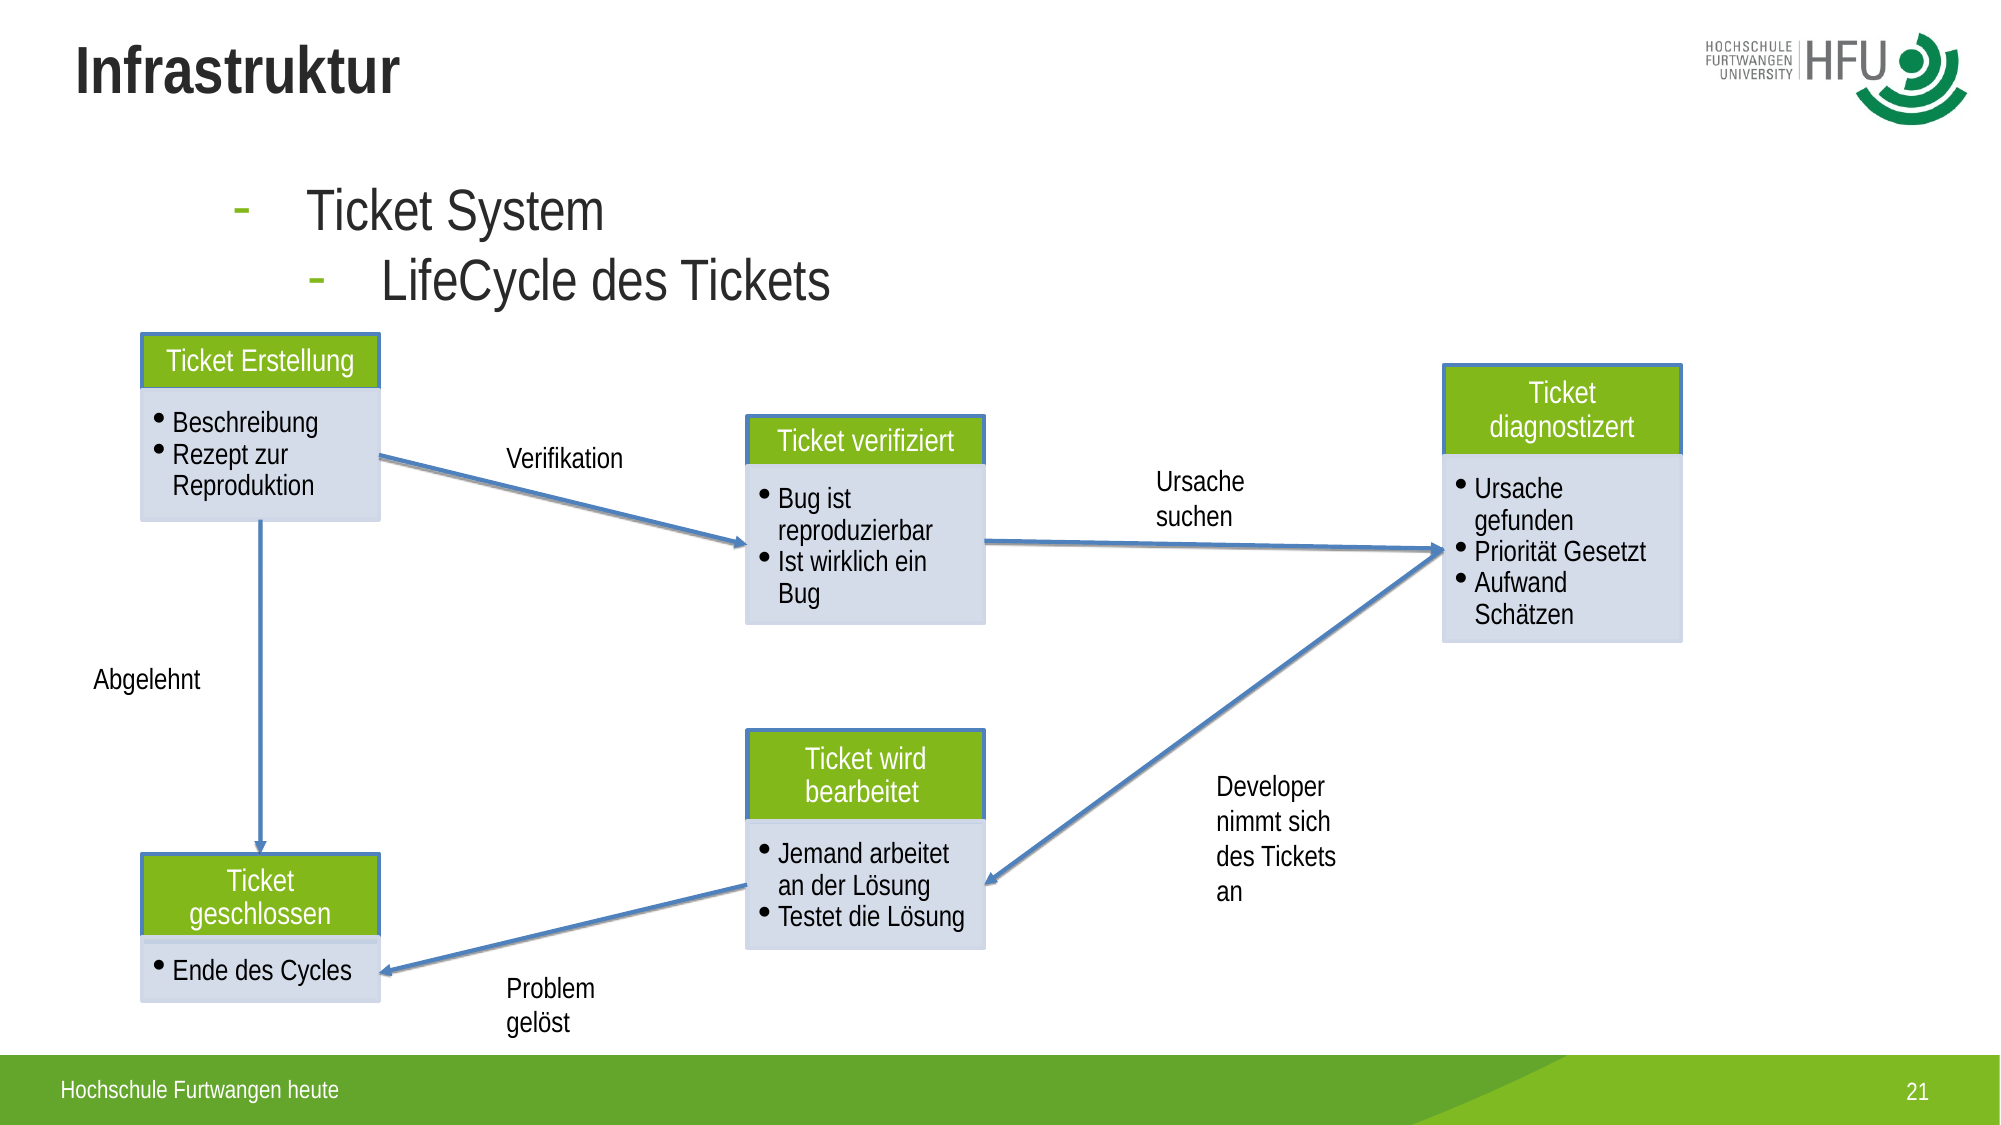

Infrastruktur
Ticket System
LifeCycle des Tickets
Ticket Erstellung
Ticket diagnostizert
Beschreibung
Rezept zur Reproduktion
Ticket verifiziert
Verifikation
Ursache suchen
Ursache gefunden
Priorität Gesetzt
Aufwand Schätzen
Bug ist reproduzierbar
Ist wirklich ein Bug
Abgelehnt
Ticket wird bearbeitet
Developer nimmt sich des Tickets an
Jemand arbeitet an der Lösung
Testet die Lösung
Ticket geschlossen
Ende des Cycles
Problem gelöst
Hochschule Furtwangen heute